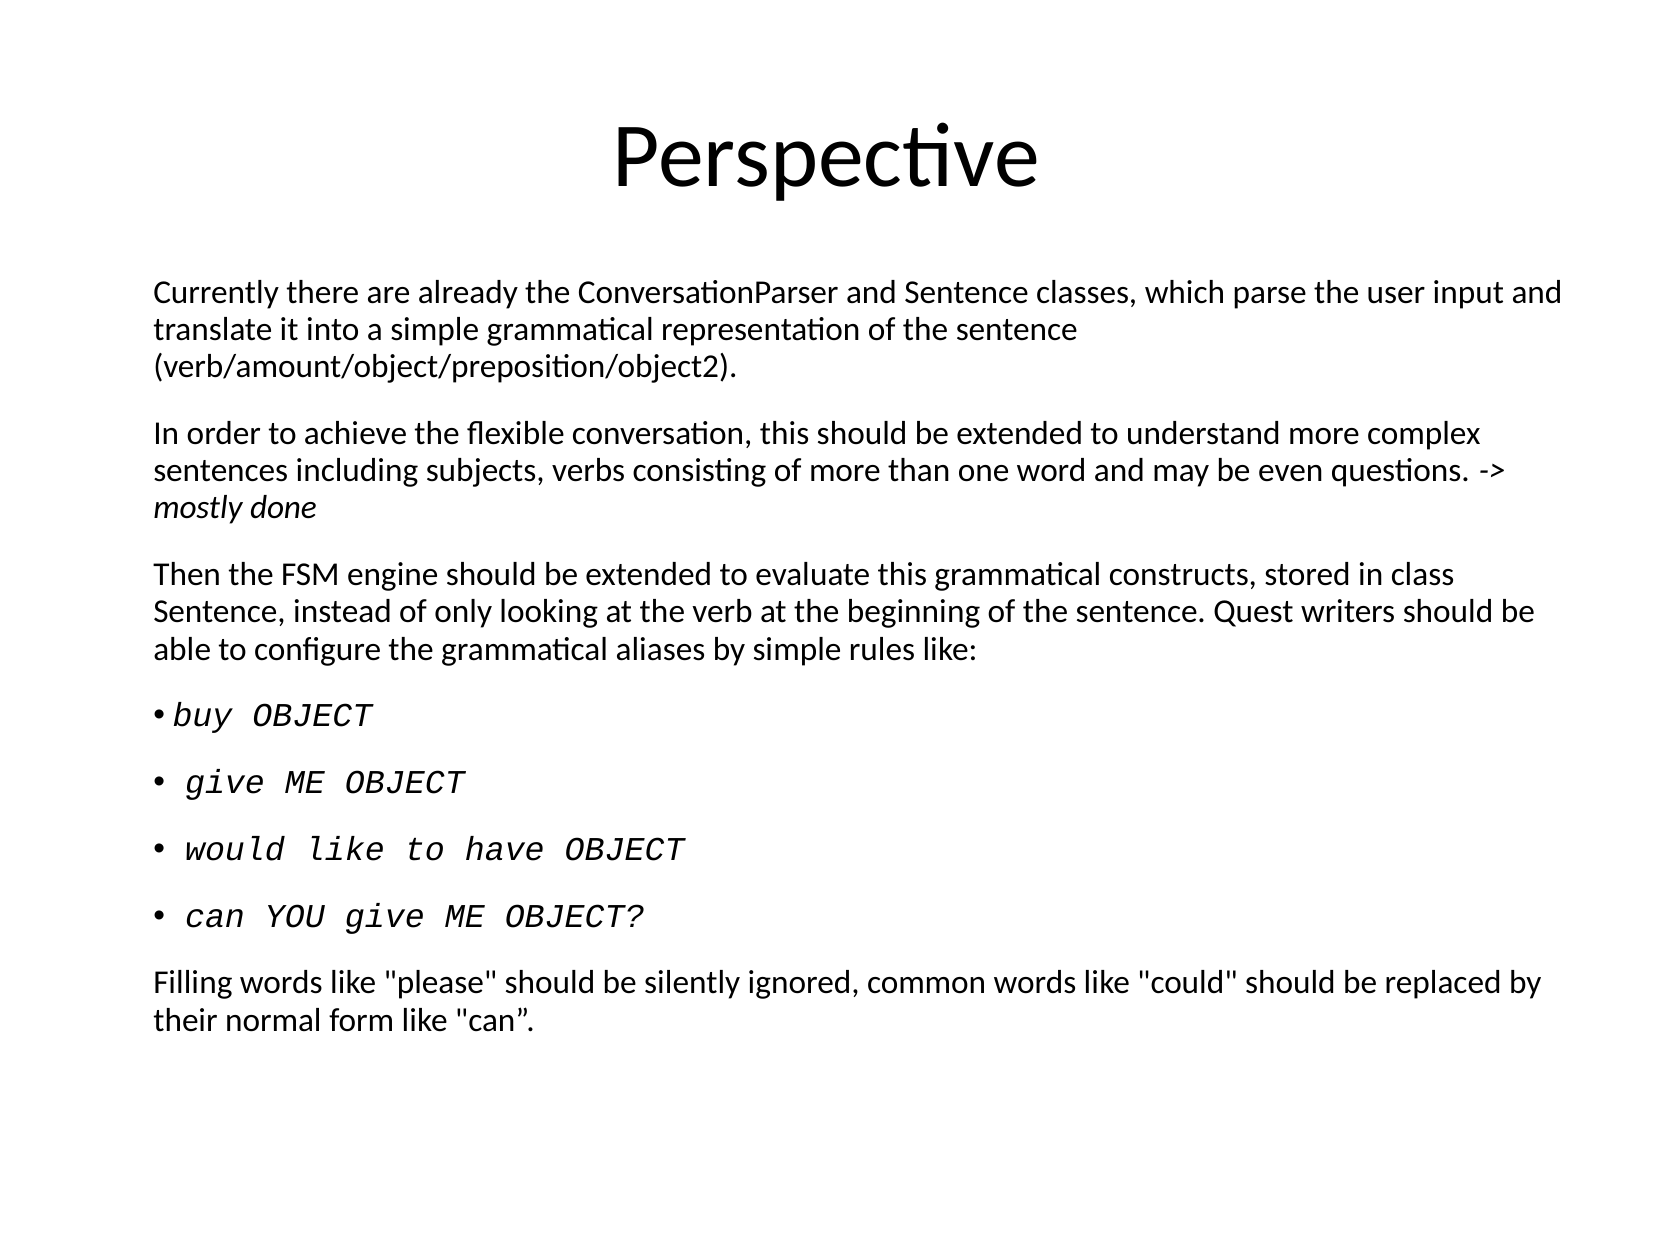

Perspective
Currently there are already the ConversationParser and Sentence classes, which parse the user input and translate it into a simple grammatical representation of the sentence (verb/amount/object/preposition/object2).
In order to achieve the flexible conversation, this should be extended to understand more complex sentences including subjects, verbs consisting of more than one word and may be even questions. -> mostly done
Then the FSM engine should be extended to evaluate this grammatical constructs, stored in class Sentence, instead of only looking at the verb at the beginning of the sentence. Quest writers should be able to configure the grammatical aliases by simple rules like:
 buy OBJECT
 give ME OBJECT
 would like to have OBJECT
 can YOU give ME OBJECT?
Filling words like "please" should be silently ignored, common words like "could" should be replaced by their normal form like "can”.